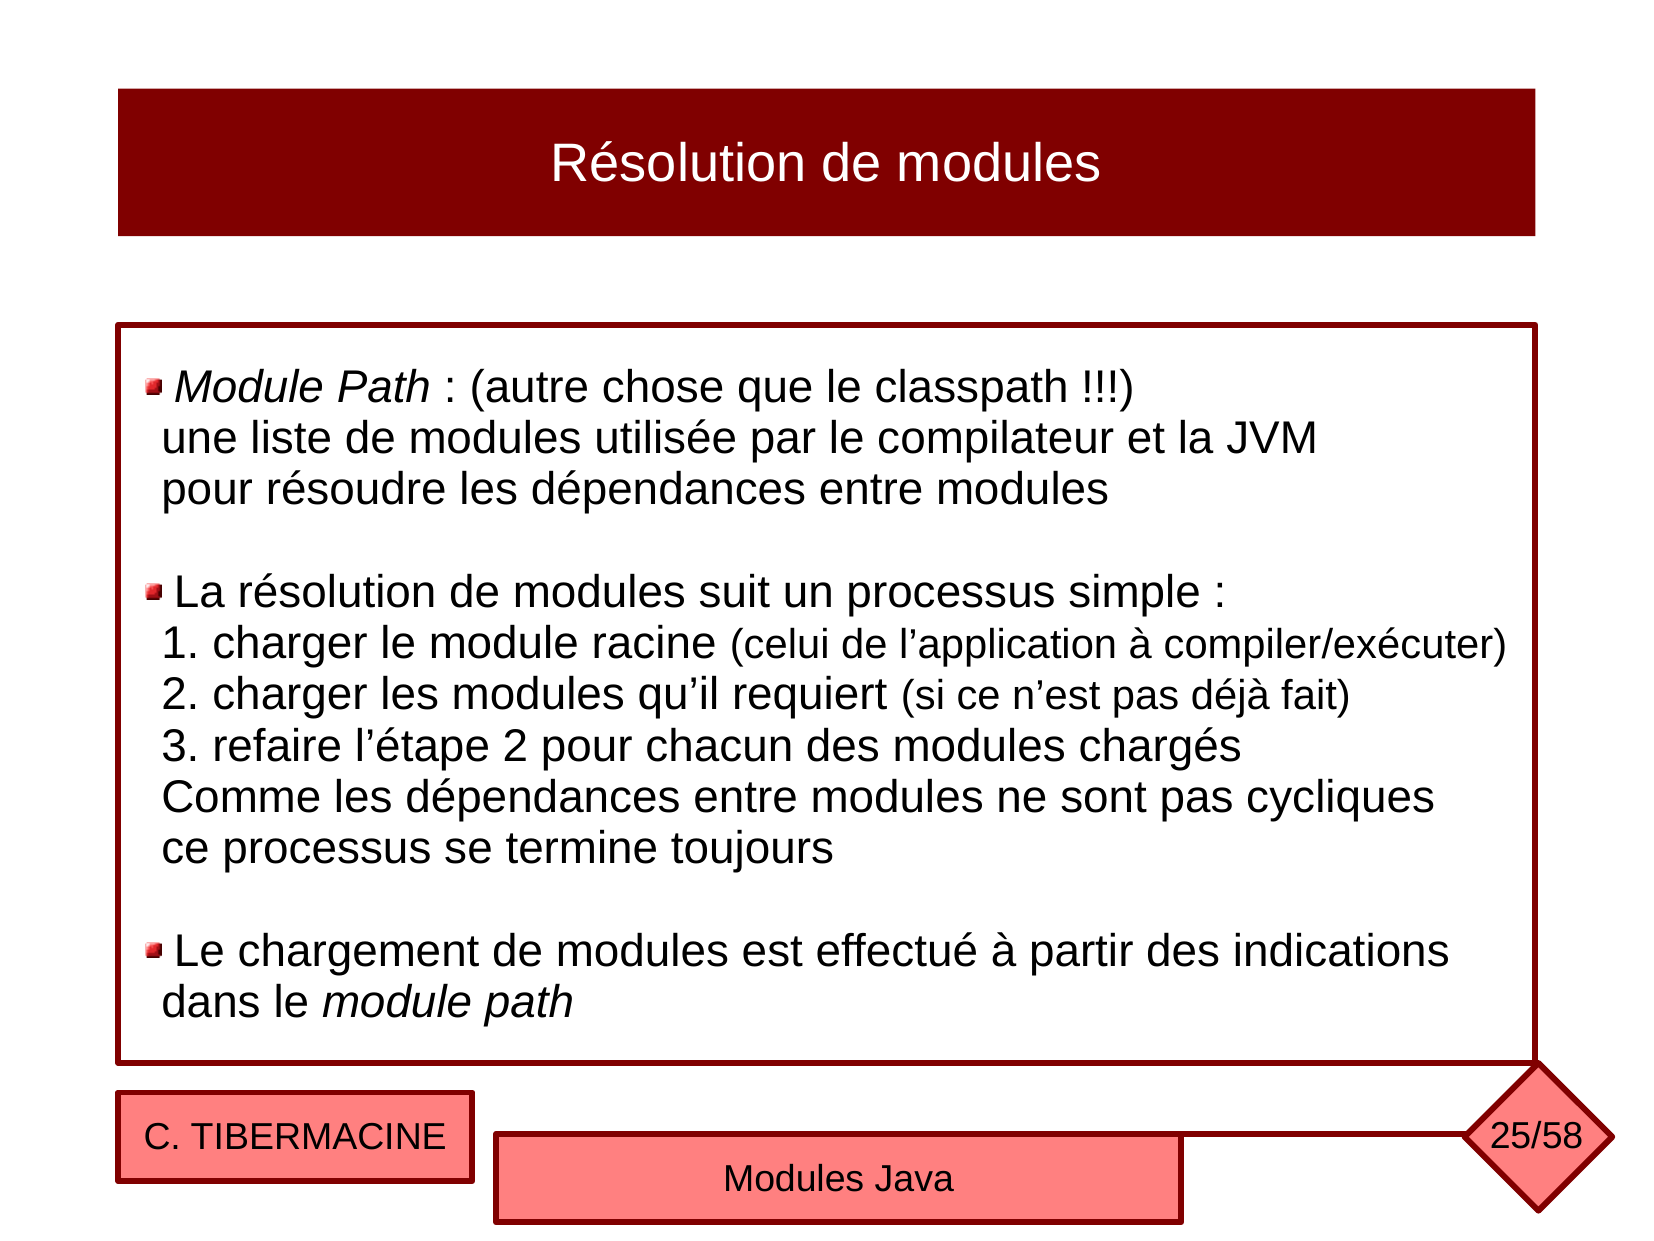

Résolution de modules
 Module Path : (autre chose que le classpath !!!)
une liste de modules utilisée par le compilateur et la JVM
pour résoudre les dépendances entre modules
 La résolution de modules suit un processus simple :
1. charger le module racine (celui de l’application à compiler/exécuter)
2. charger les modules qu’il requiert (si ce n’est pas déjà fait)
3. refaire l’étape 2 pour chacun des modules chargés
Comme les dépendances entre modules ne sont pas cycliques
ce processus se termine toujours
 Le chargement de modules est effectué à partir des indications
dans le module path
C. TIBERMACINE
Modules Java